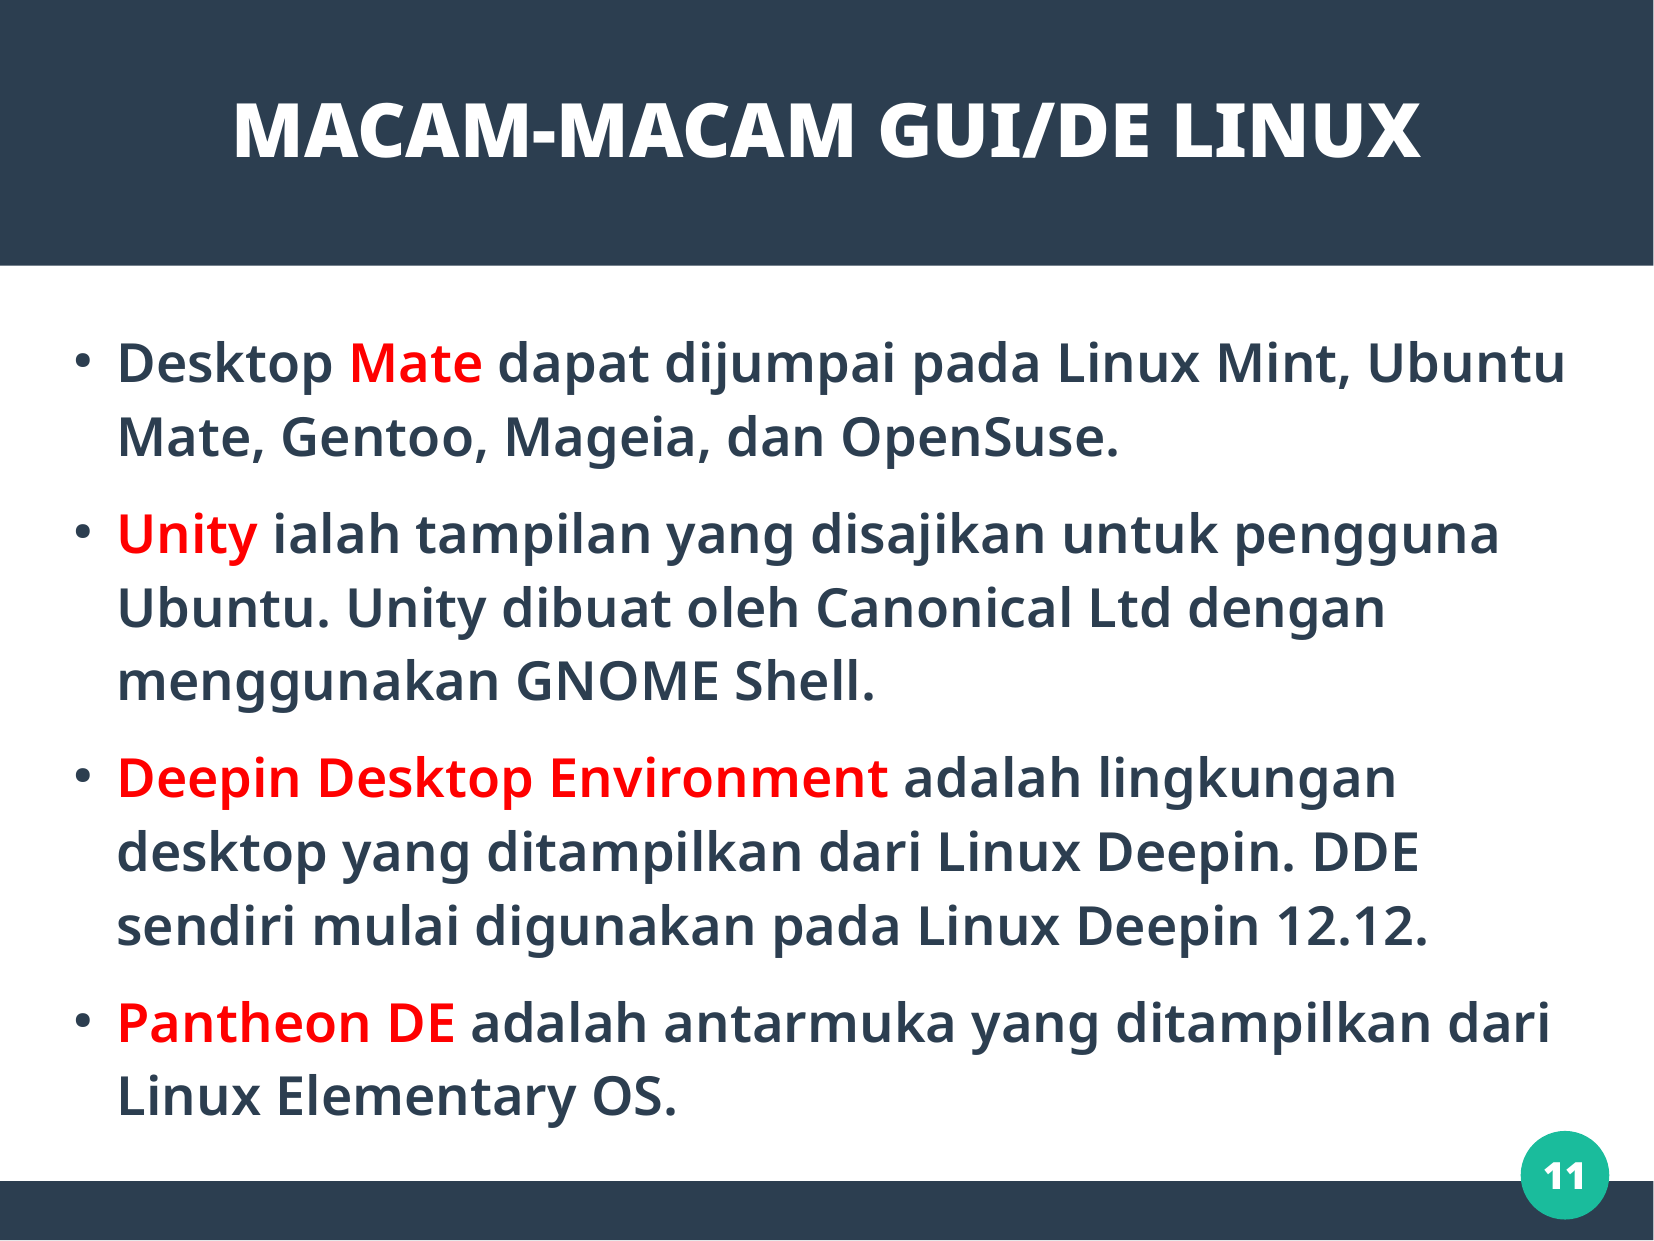

# MACAM-MACAM GUI/DE LINUX
Desktop Mate dapat dijumpai pada Linux Mint, Ubuntu Mate, Gentoo, Mageia, dan OpenSuse.
Unity ialah tampilan yang disajikan untuk pengguna Ubuntu. Unity dibuat oleh Canonical Ltd dengan menggunakan GNOME Shell.
Deepin Desktop Environment adalah lingkungan desktop yang ditampilkan dari Linux Deepin. DDE sendiri mulai digunakan pada Linux Deepin 12.12.
Pantheon DE adalah antarmuka yang ditampilkan dari Linux Elementary OS.
11